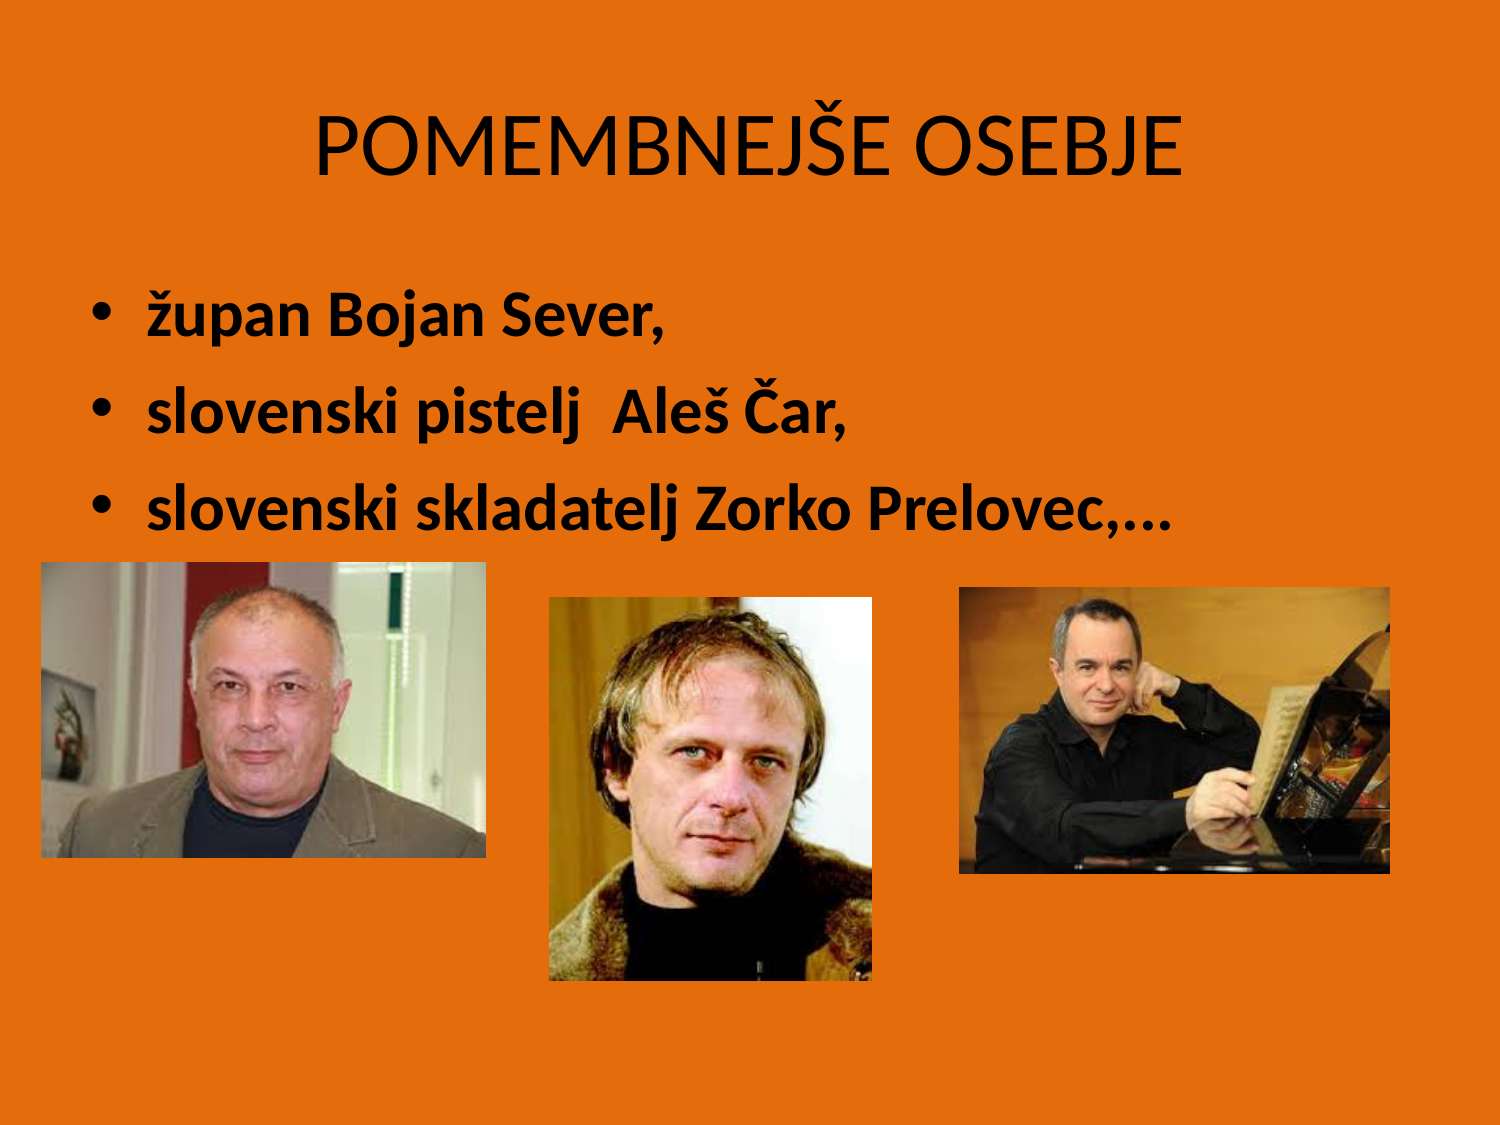

# POMEMBNEJŠE OSEBJE
župan Bojan Sever,
slovenski pistelj Aleš Čar,
slovenski skladatelj Zorko Prelovec,...